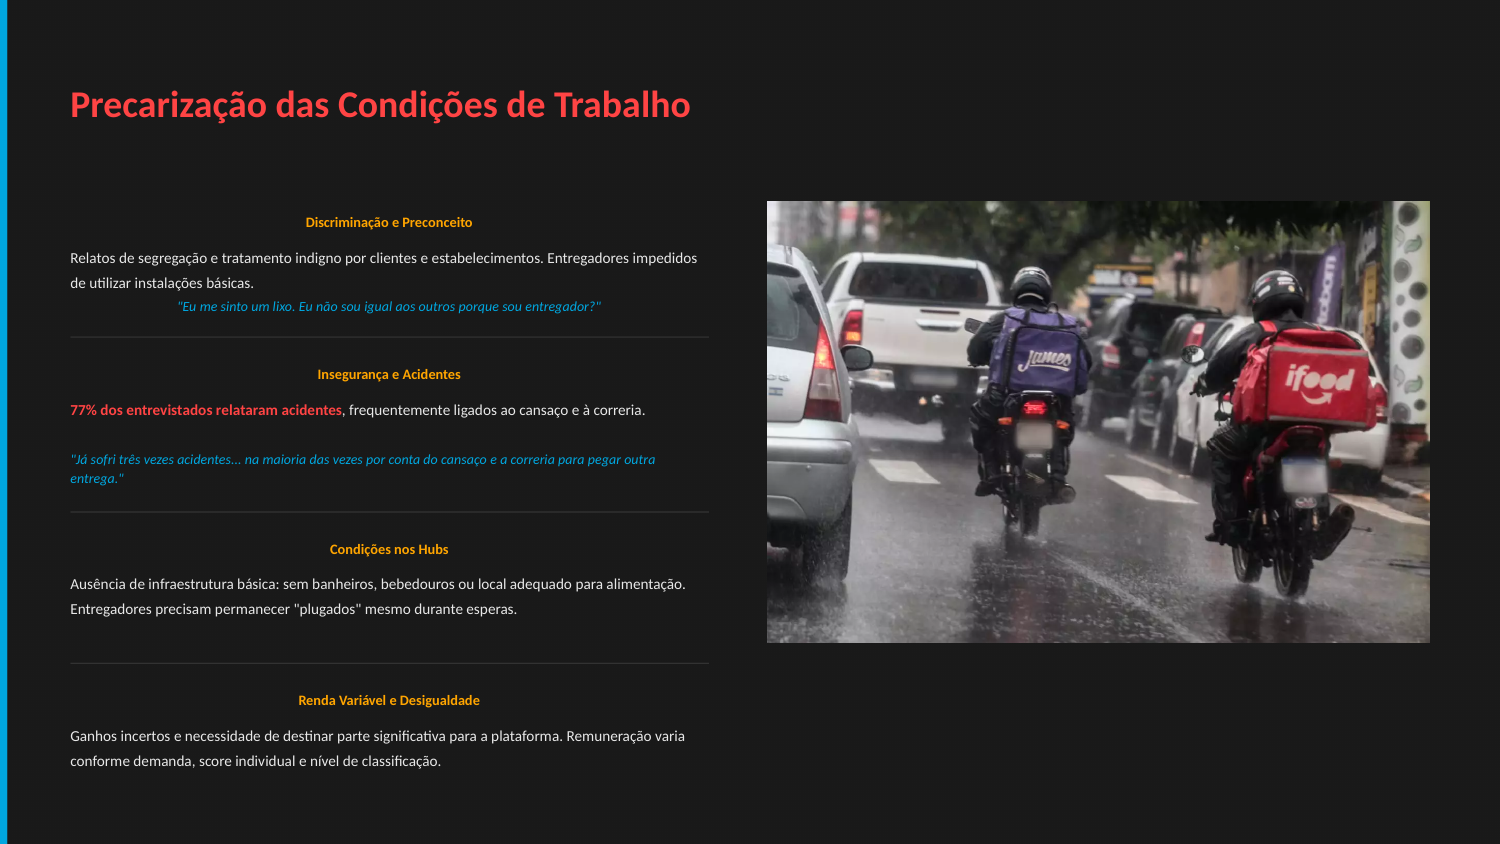

Precarização das Condições de Trabalho
Discriminação e Preconceito
Relatos de segregação e tratamento indigno por clientes e estabelecimentos. Entregadores impedidos de utilizar instalações básicas.
"Eu me sinto um lixo. Eu não sou igual aos outros porque sou entregador?"
Insegurança e Acidentes
77% dos entrevistados relataram acidentes, frequentemente ligados ao cansaço e à correria.
"Já sofri três vezes acidentes... na maioria das vezes por conta do cansaço e a correria para pegar outra entrega."
Condições nos Hubs
Ausência de infraestrutura básica: sem banheiros, bebedouros ou local adequado para alimentação. Entregadores precisam permanecer "plugados" mesmo durante esperas.
Renda Variável e Desigualdade
Ganhos incertos e necessidade de destinar parte significativa para a plataforma. Remuneração varia conforme demanda, score individual e nível de classificação.